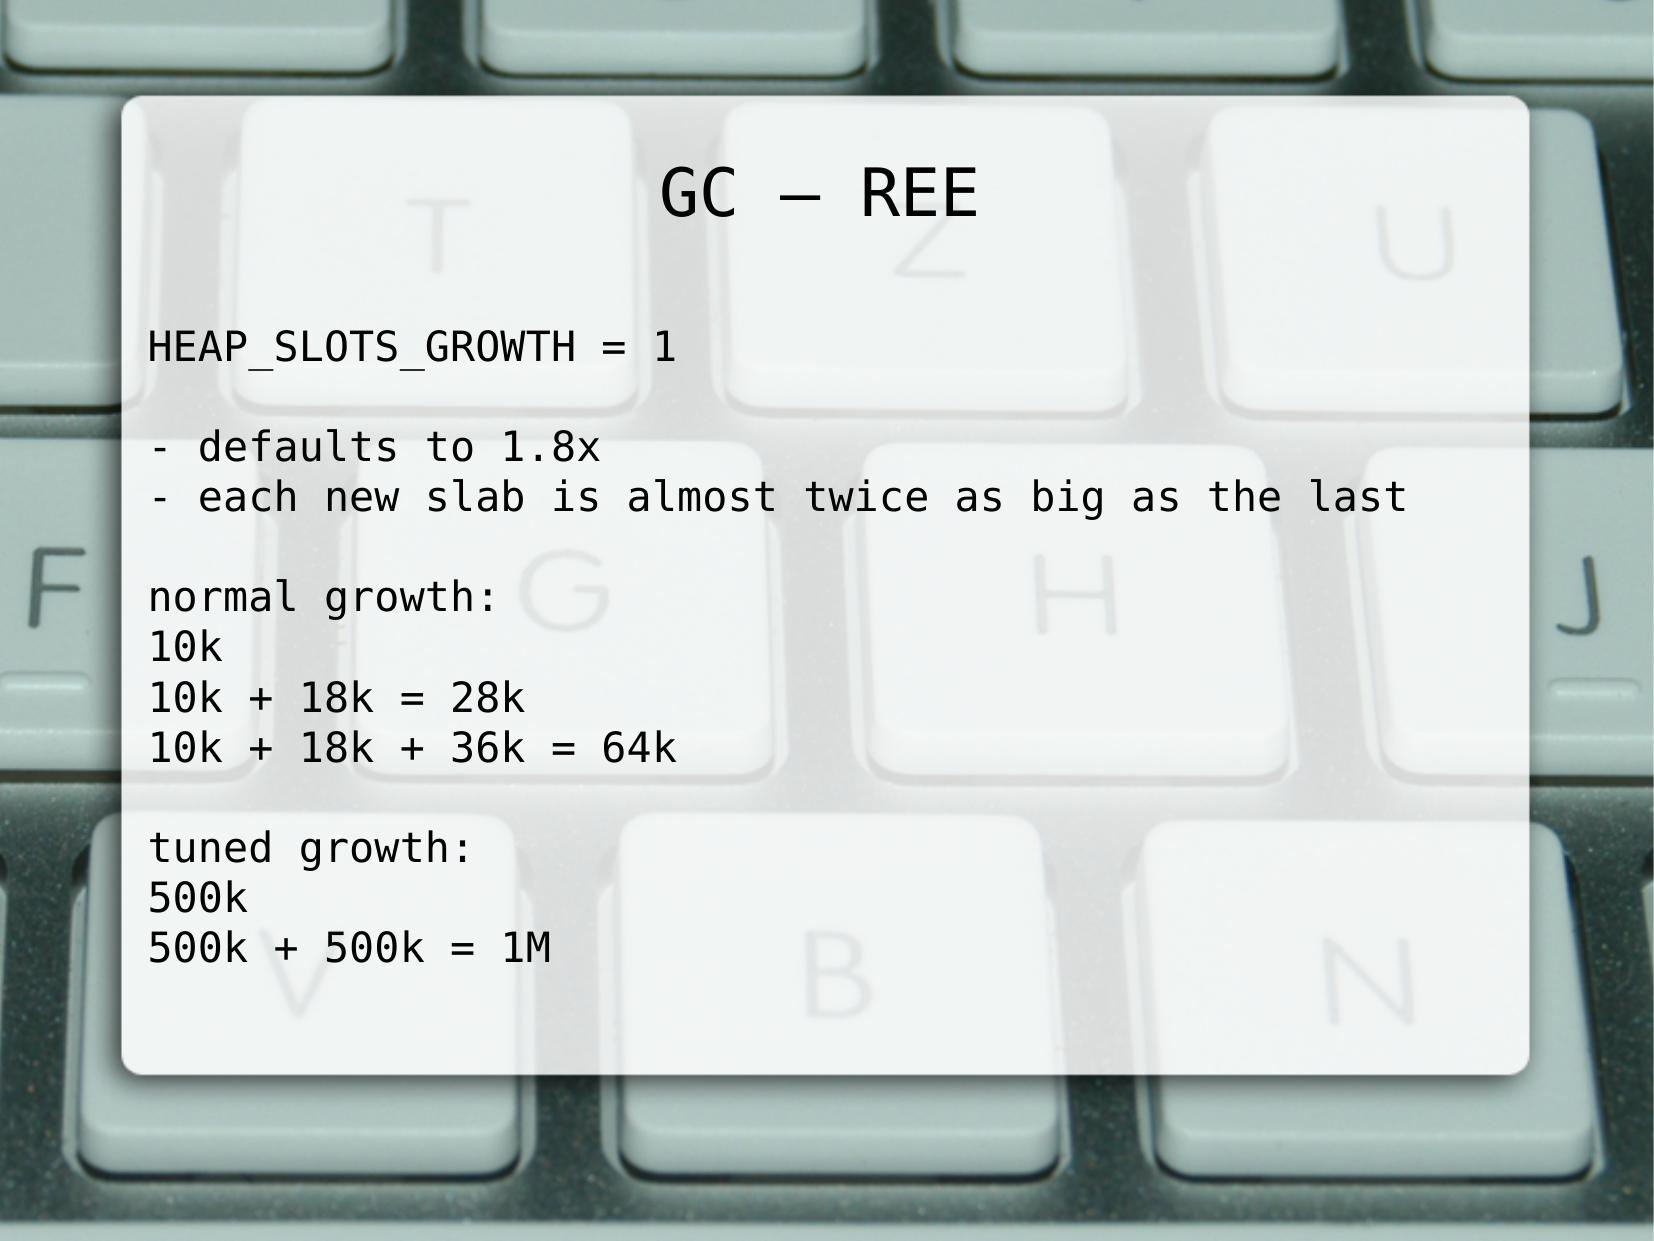

# GC – REE
HEAP_SLOTS_GROWTH = 1
- defaults to 1.8x
- each new slab is almost twice as big as the last
normal growth:
10k
10k + 18k = 28k
10k + 18k + 36k = 64k
tuned growth:
500k
500k + 500k = 1M